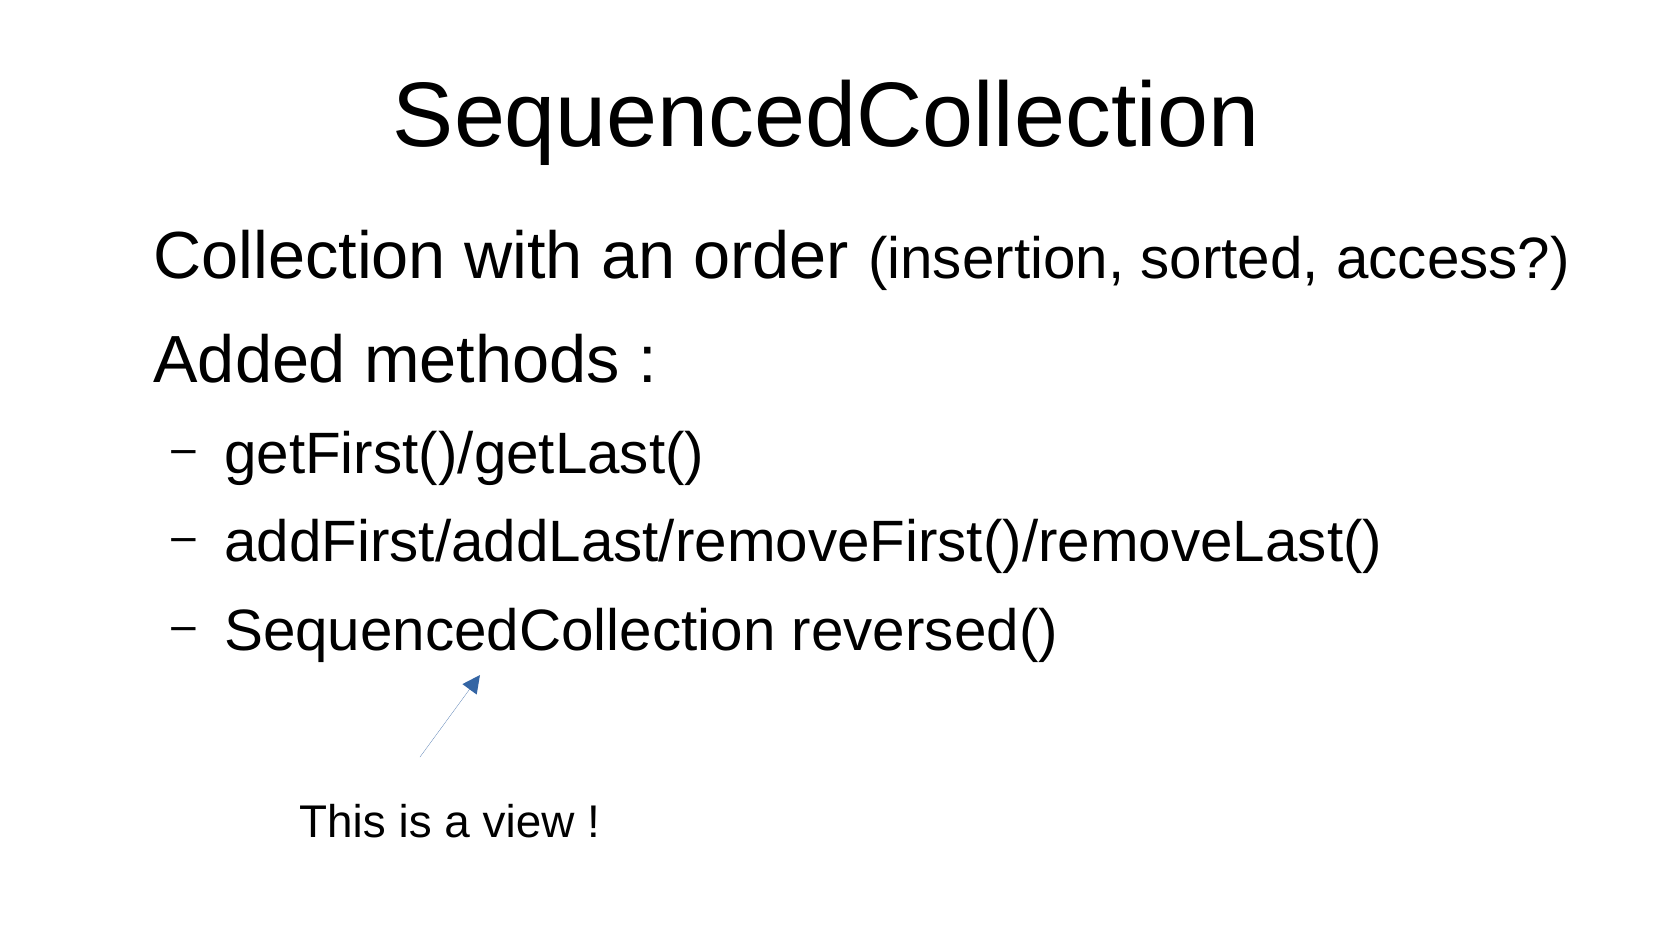

# SequencedCollection
Collection with an order (insertion, sorted, access?)
Added methods :
getFirst()/getLast()
addFirst/addLast/removeFirst()/removeLast()
SequencedCollection reversed()
This is a view !